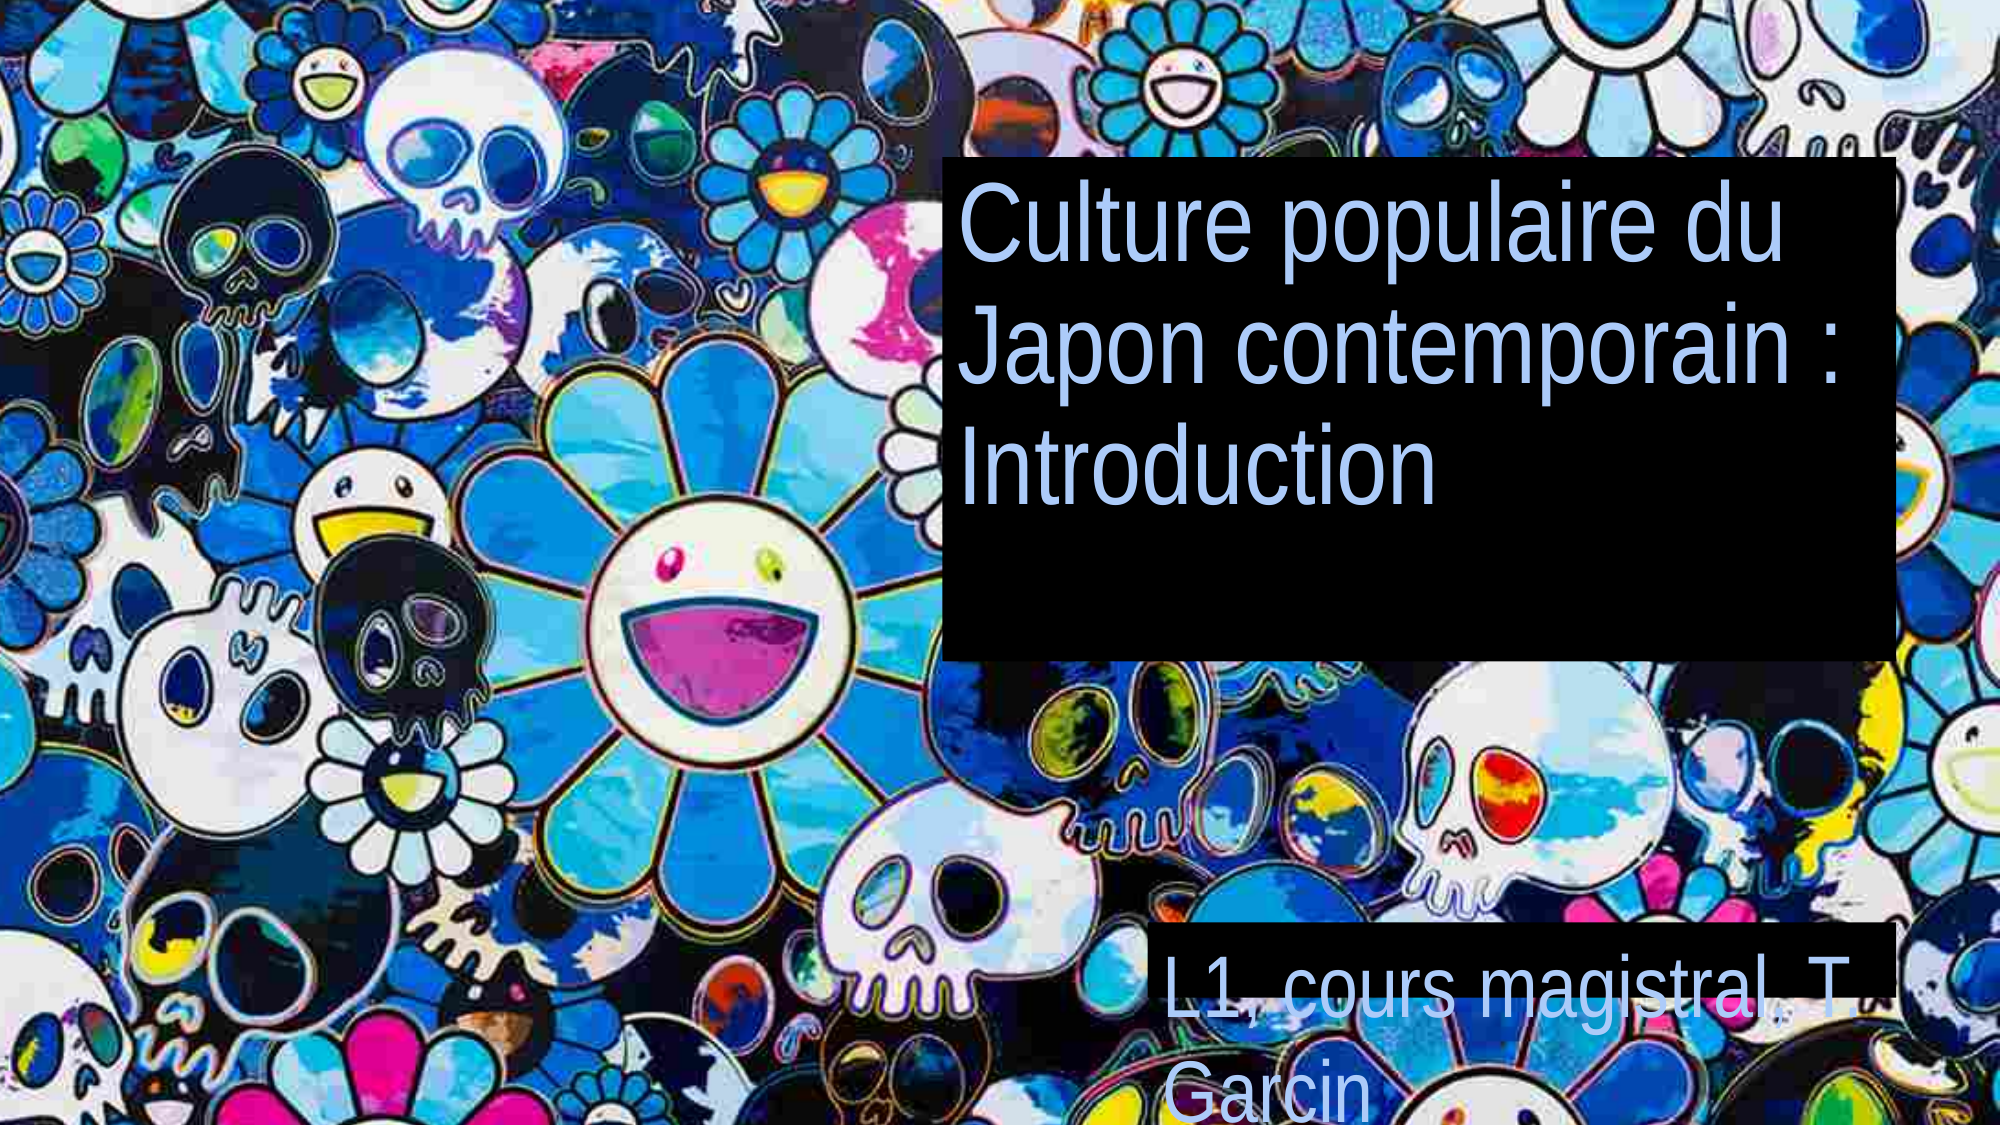

# Culture populaire du Japon contemporain : Introduction
L1, cours magistral, T. Garcin